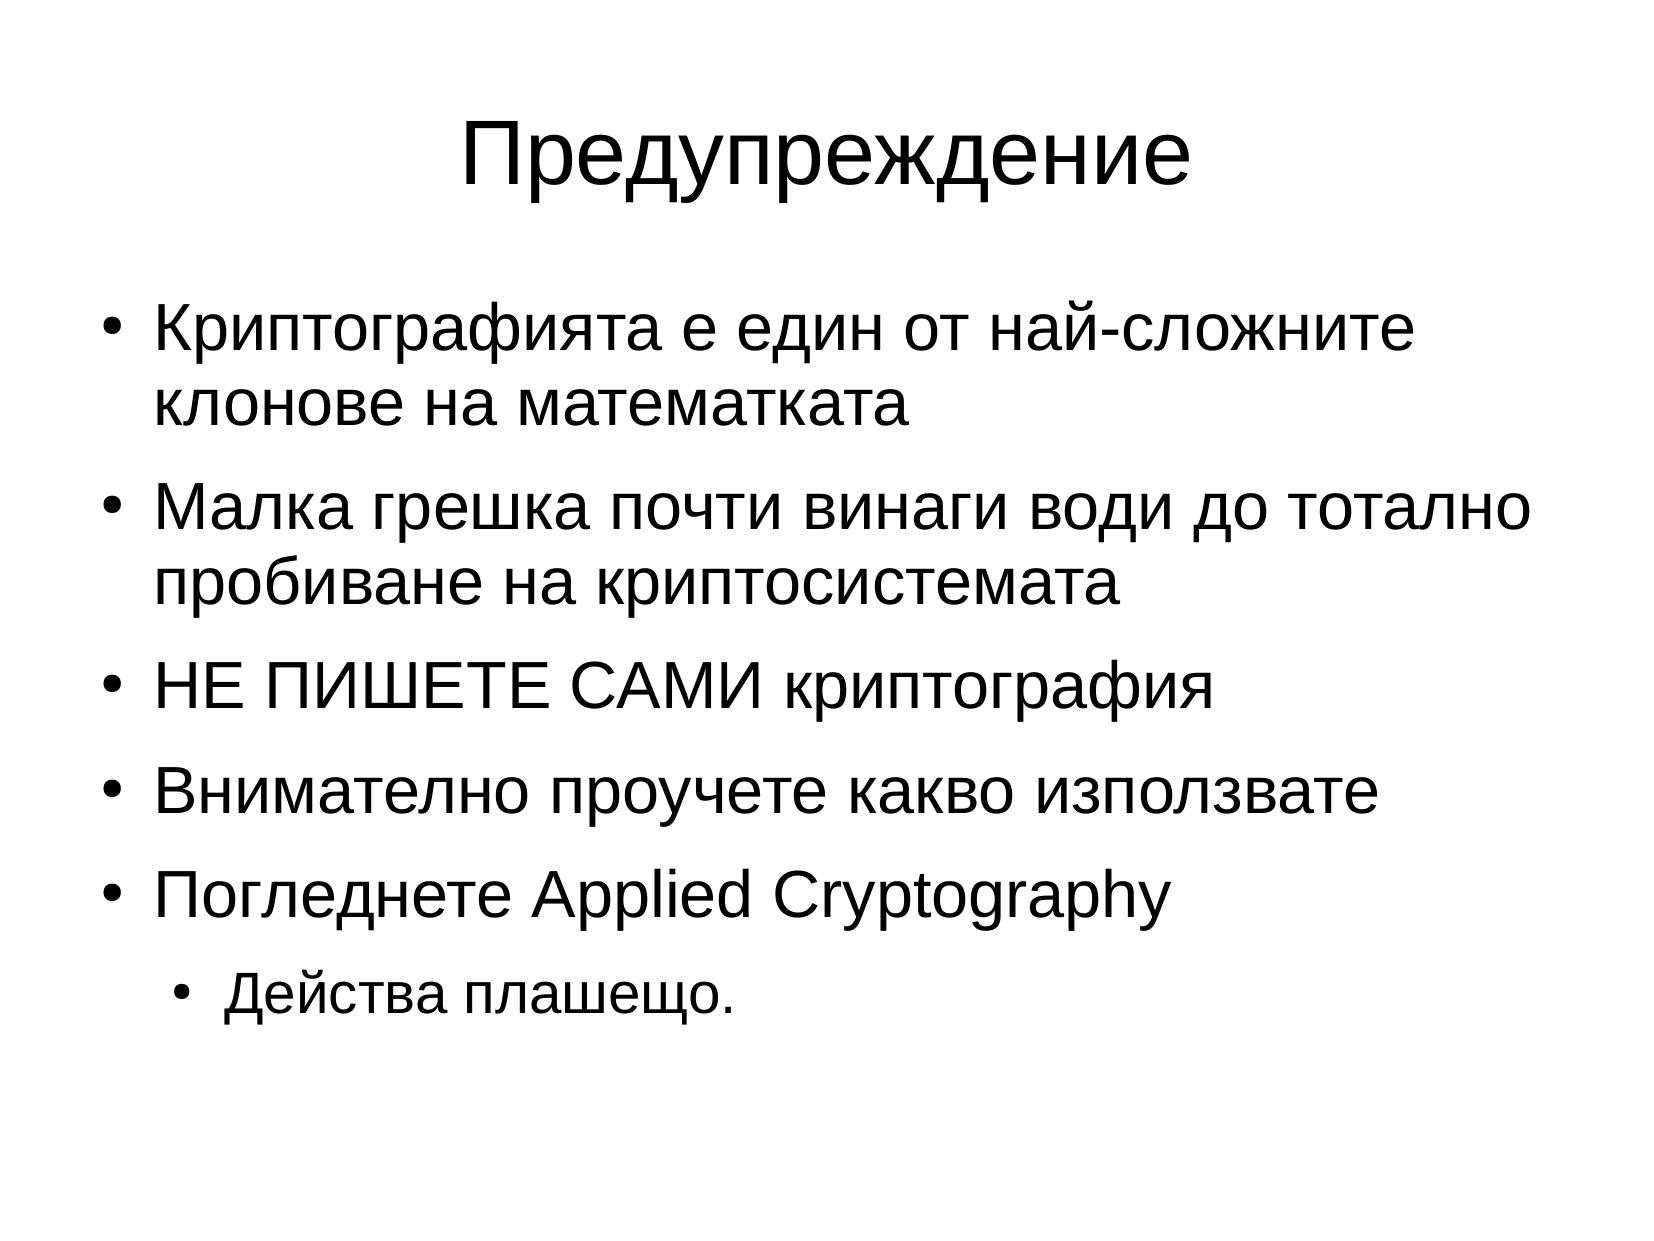

# Предупреждение
Криптографията е един от най-сложните клонове на математката
Малка грешка почти винаги води до тотално пробиване на криптосистемата
НЕ ПИШЕТЕ САМИ криптография
Внимателно проучете какво използвате
Погледнете Applied Cryptography
Действа плашещо.